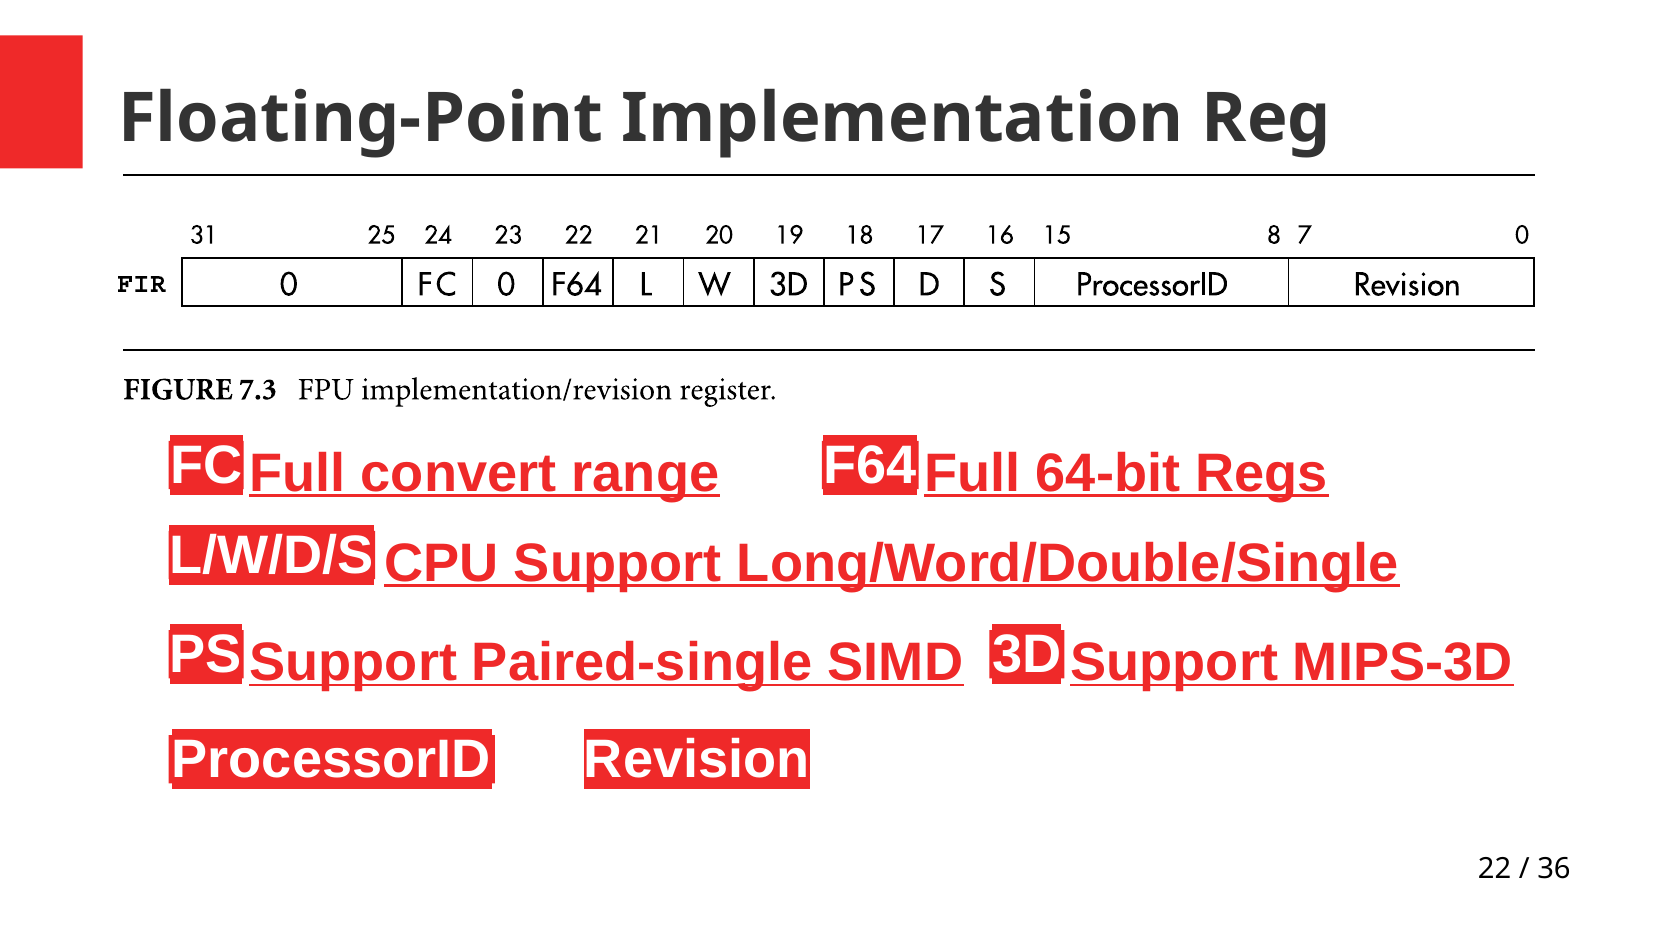

# Floating-Point Implementation Reg
Full convert range
Full 64-bit Regs
FC
F64
CPU Support Long/Word/Double/Single
L/W/D/S
Support Paired-single SIMD
Support MIPS-3D
PS
3D
ProcessorID
Revision
22